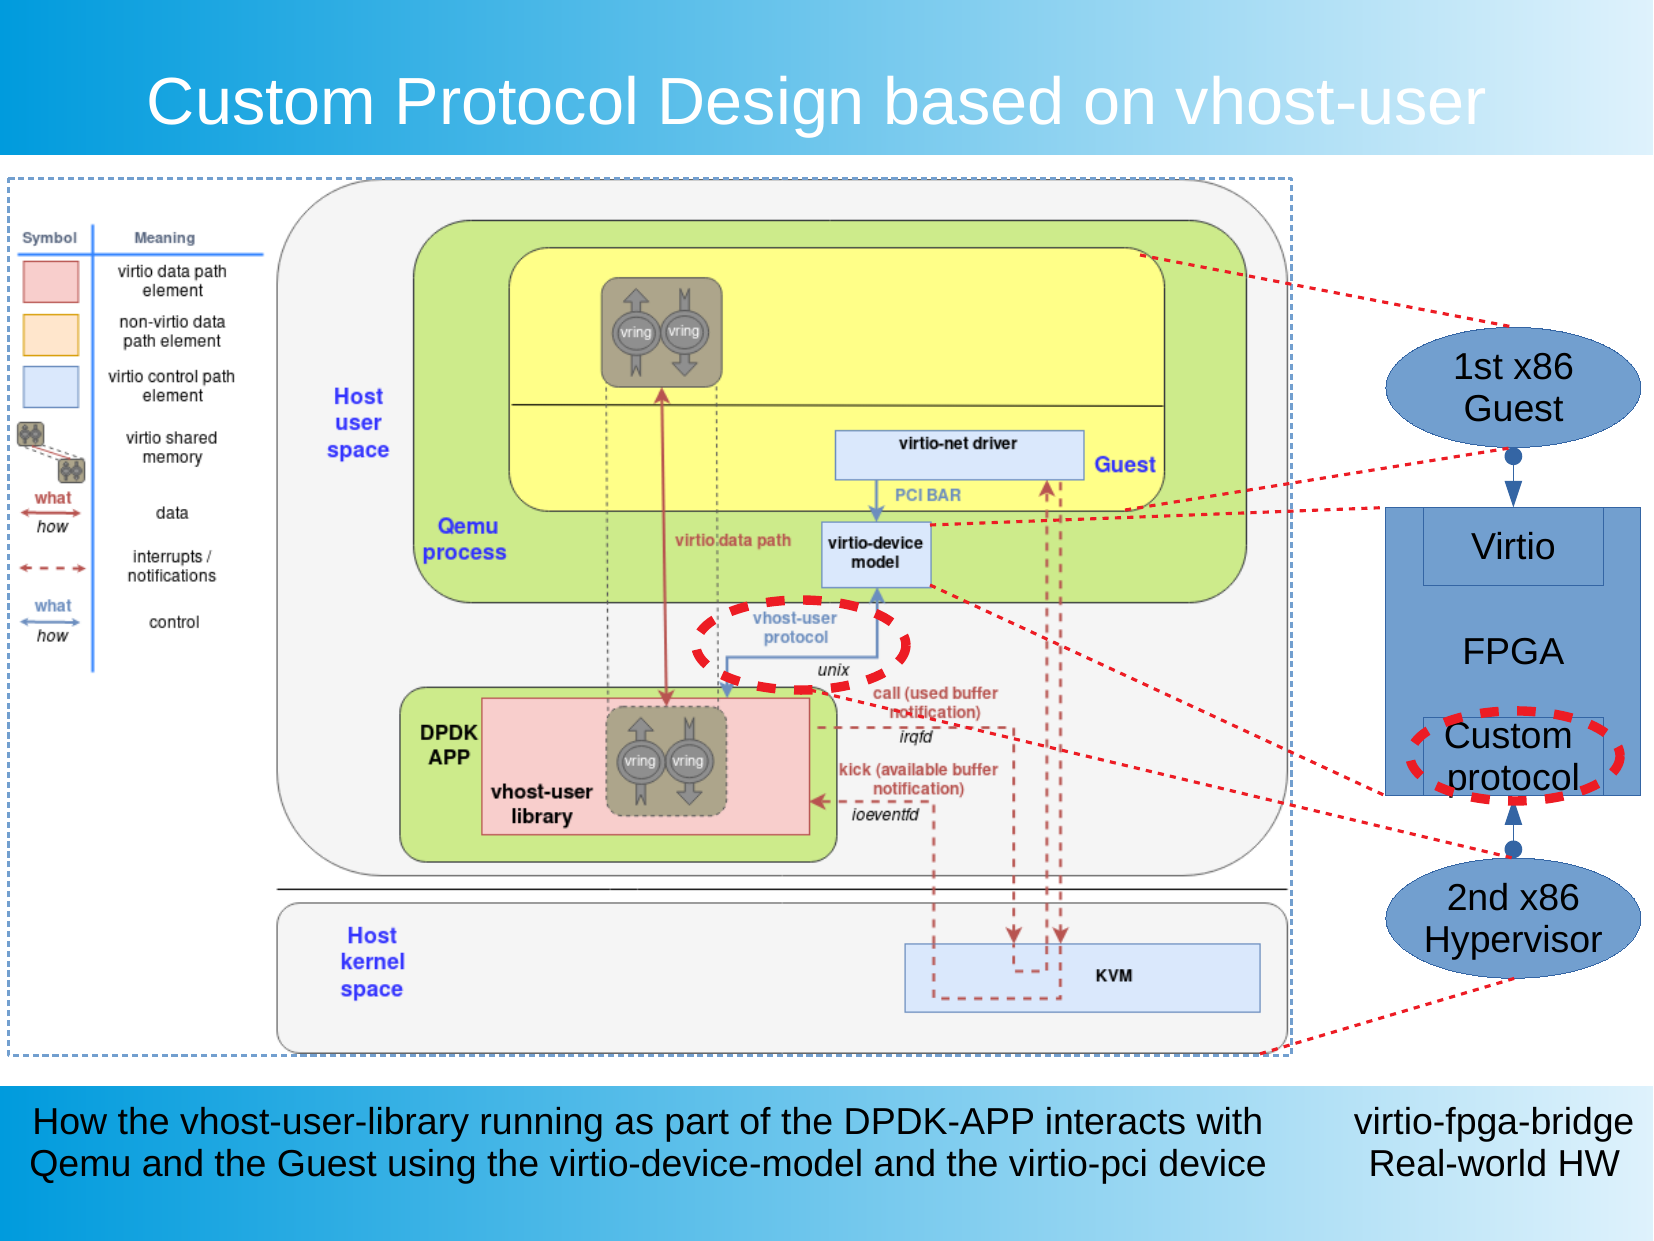

# Custom Protocol Design based on vhost-user
1st x86
Guest
FPGA
Virtio
Custom
protocol
2nd x86
Hypervisor
How the vhost-user-library running as part of the DPDK-APP interacts with Qemu and the Guest using the virtio-device-model and the virtio-pci device
virtio-fpga-bridge Real-world HW